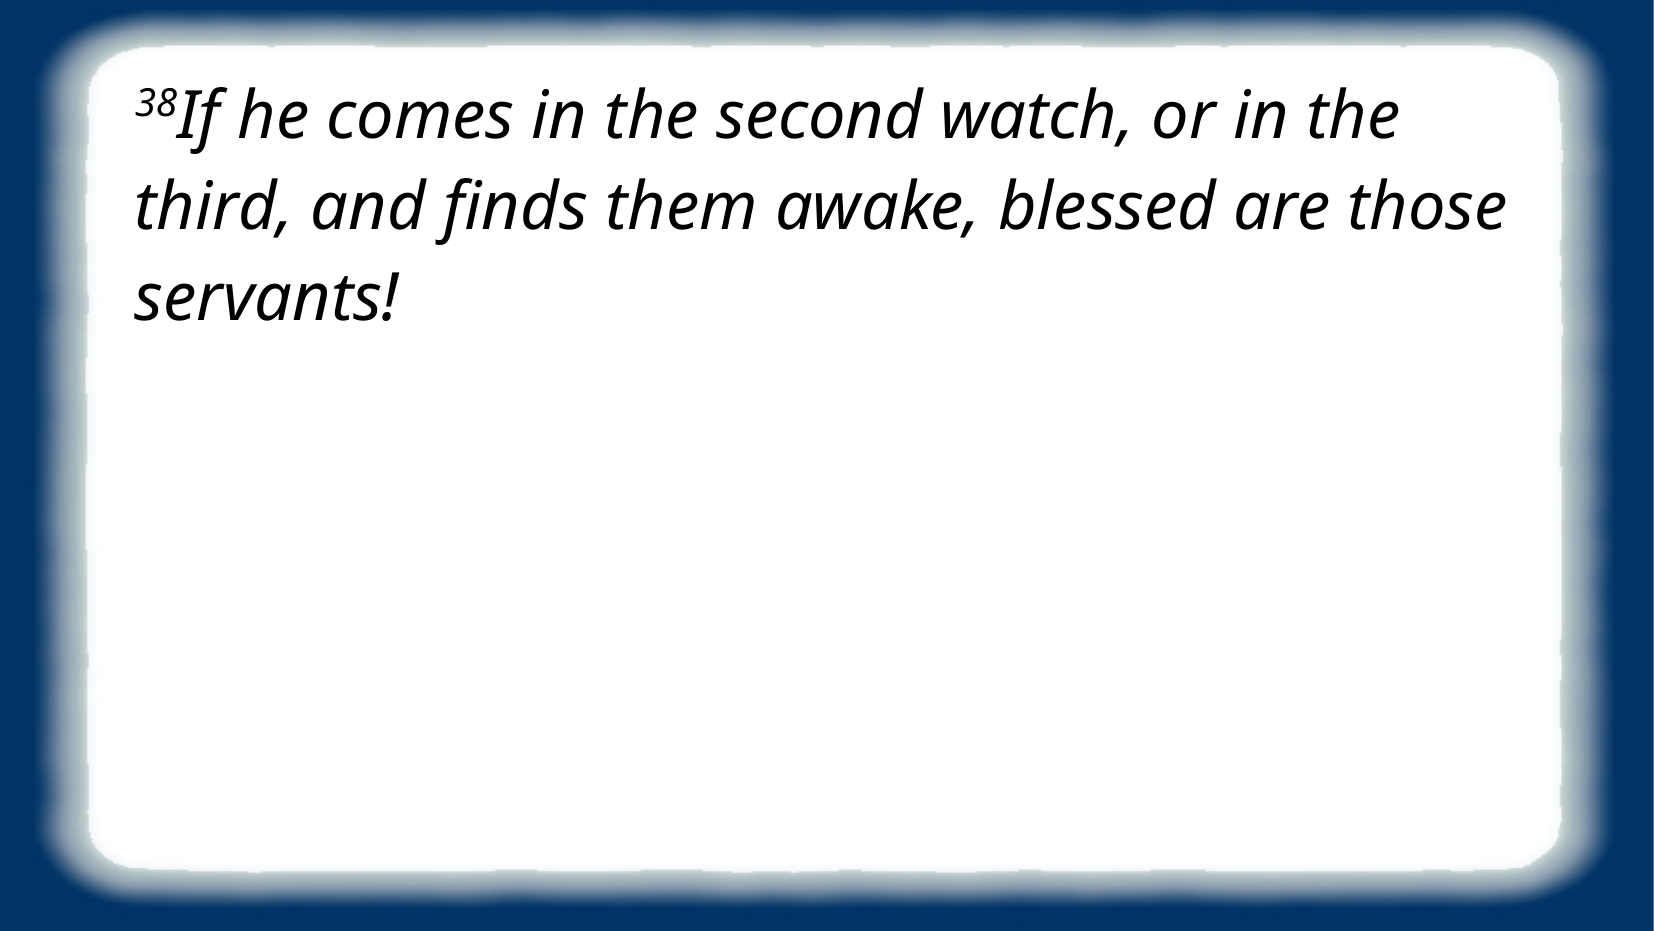

38If he comes in the second watch, or in the third, and finds them awake, blessed are those servants!